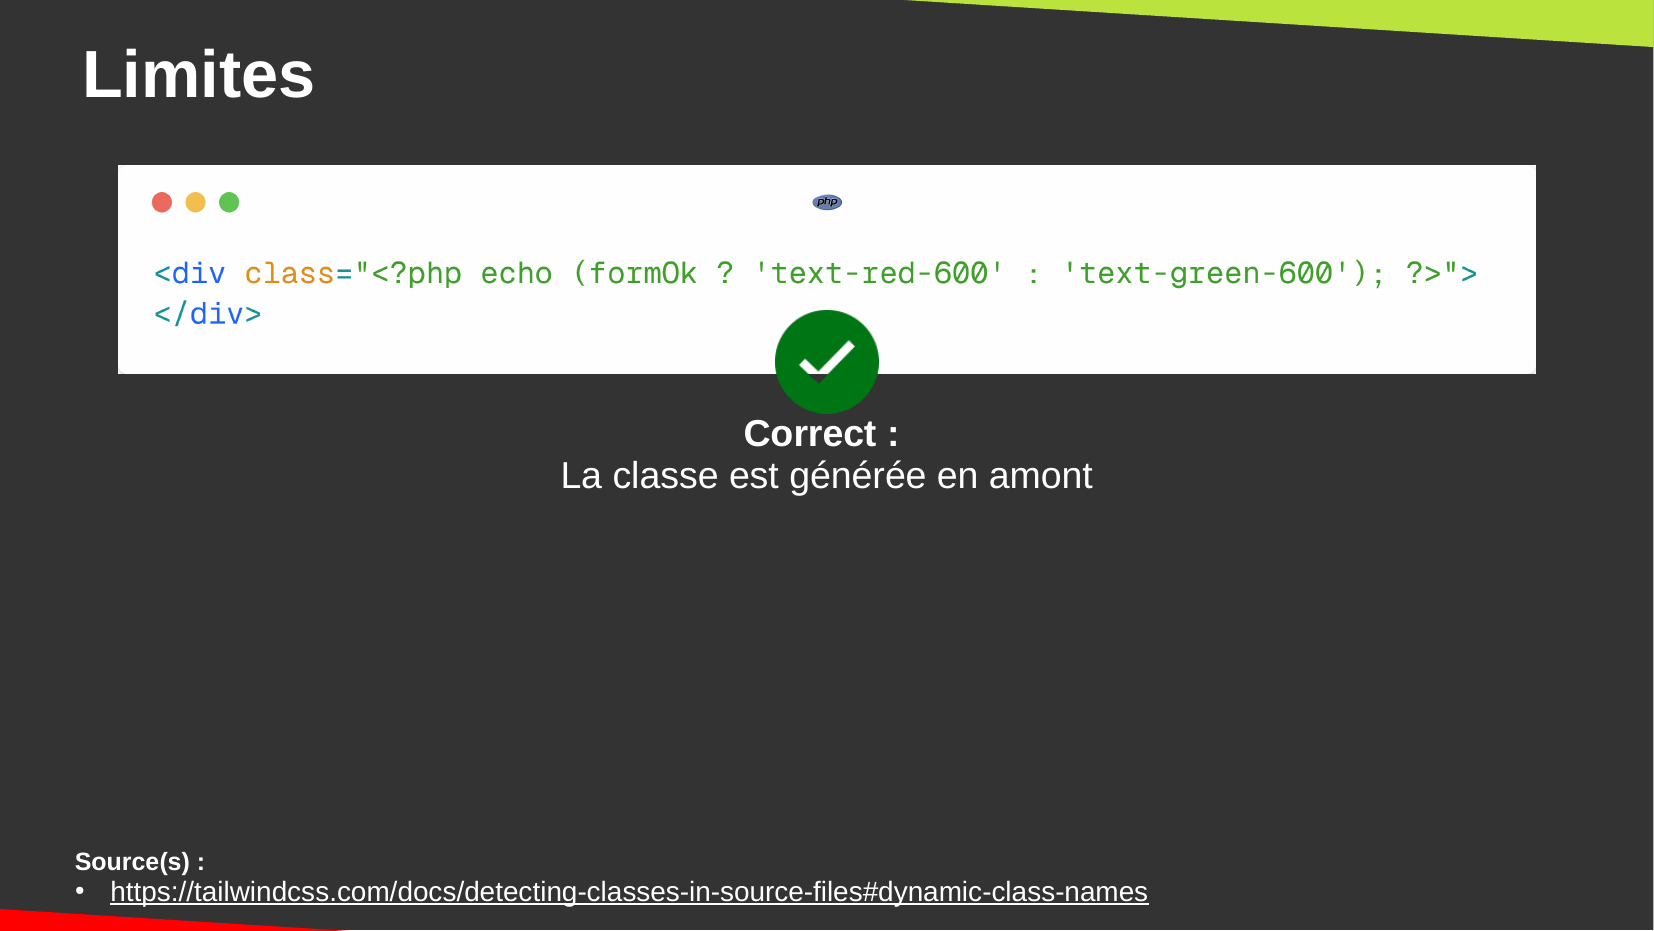

# Limites
Correct :
La classe est générée en amont
Source(s) :
https://tailwindcss.com/docs/detecting-classes-in-source-files#dynamic-class-names